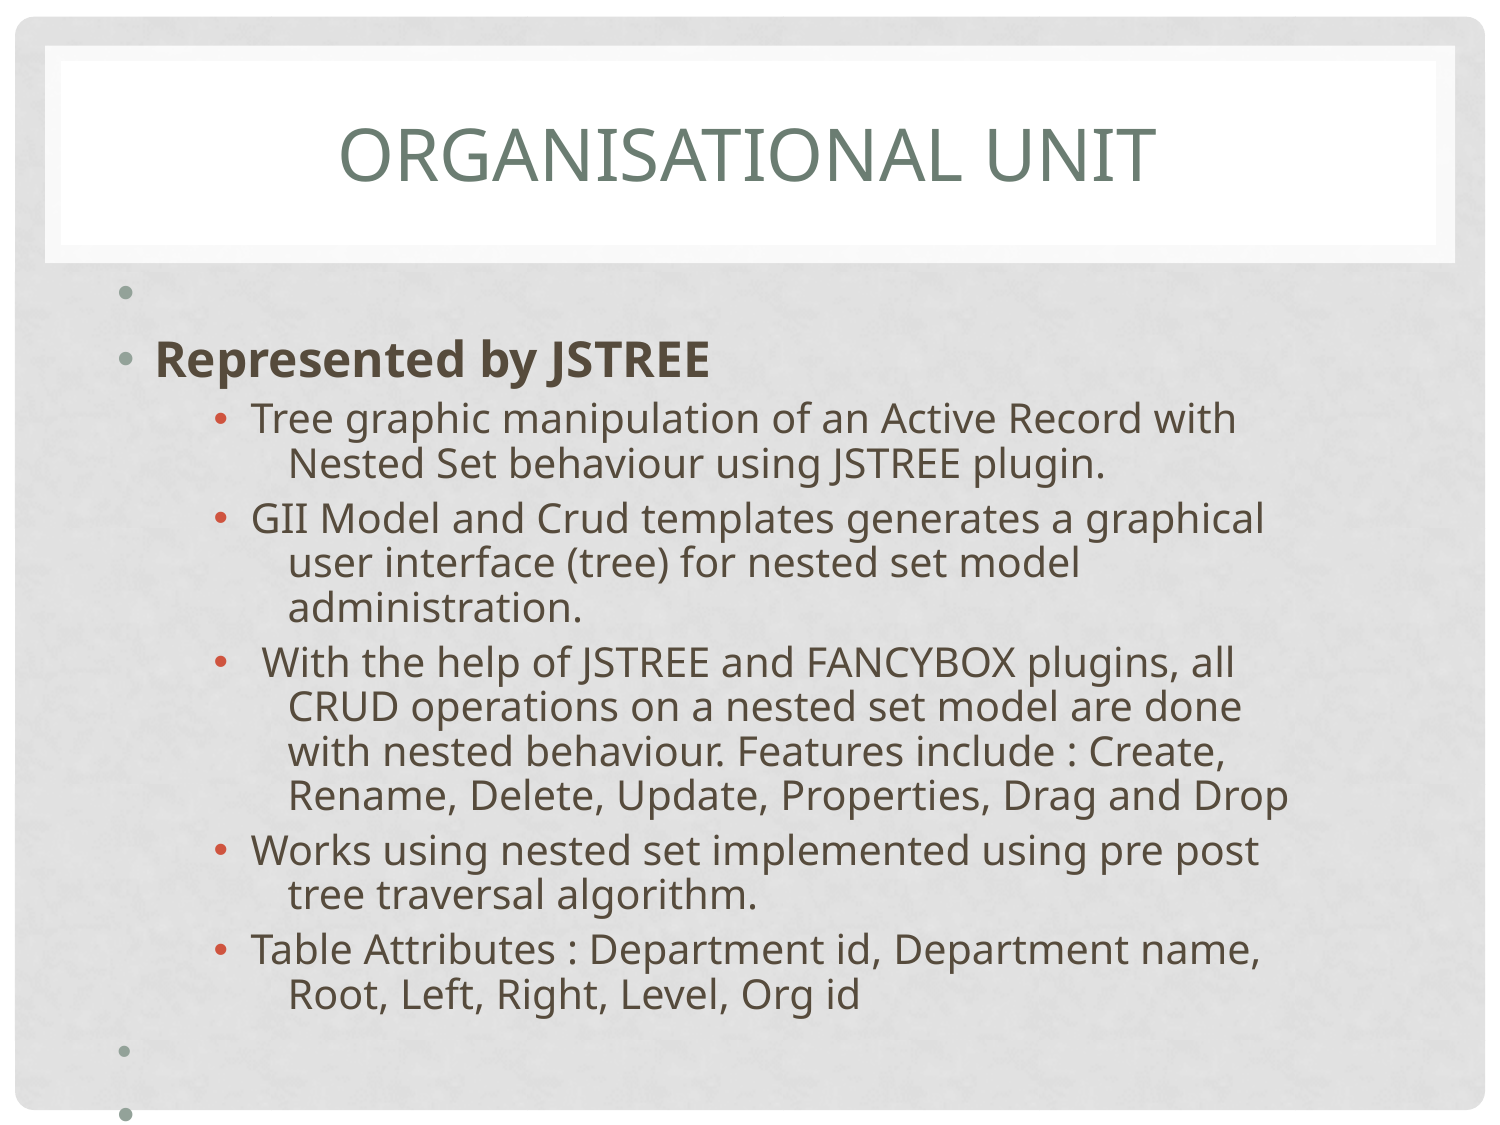

# Organisational unit
Represented by JSTREE
Tree graphic manipulation of an Active Record with Nested Set behaviour using JSTREE plugin.
GII Model and Crud templates generates a graphical user interface (tree) for nested set model administration.
 With the help of JSTREE and FANCYBOX plugins, all CRUD operations on a nested set model are done with nested behaviour. Features include : Create, Rename, Delete, Update, Properties, Drag and Drop
Works using nested set implemented using pre post tree traversal algorithm.
Table Attributes : Department id, Department name, Root, Left, Right, Level, Org id